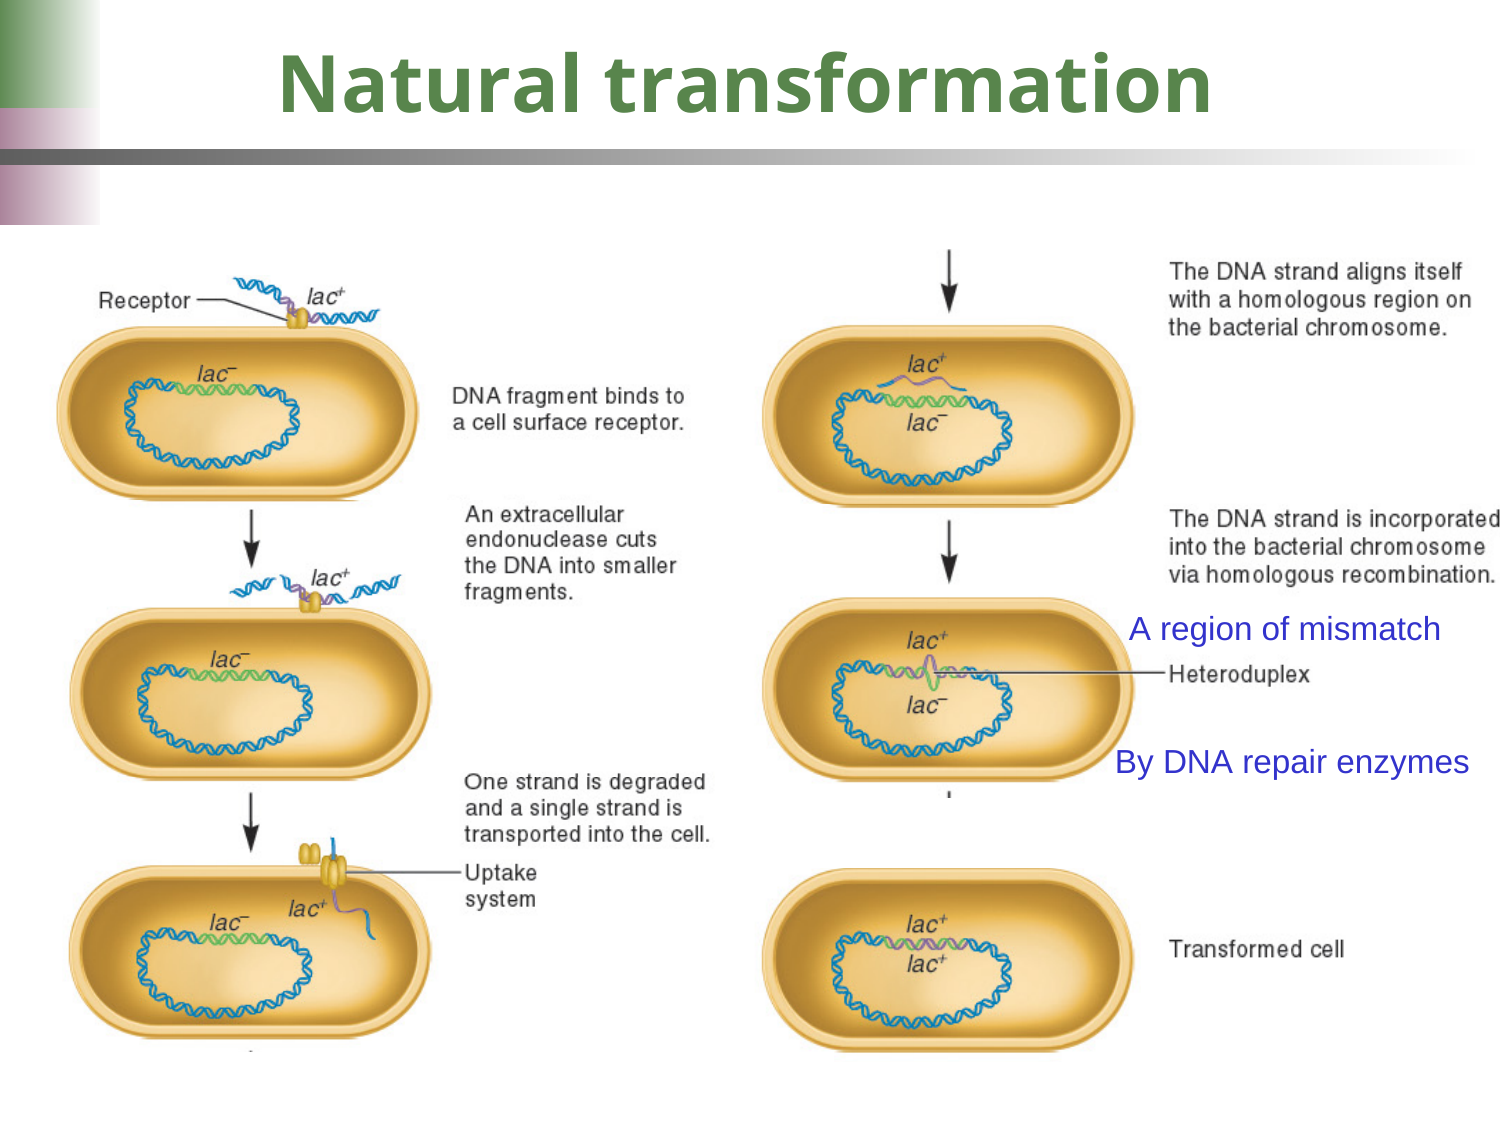

# Natural transformation
A region of mismatch
By DNA repair enzymes